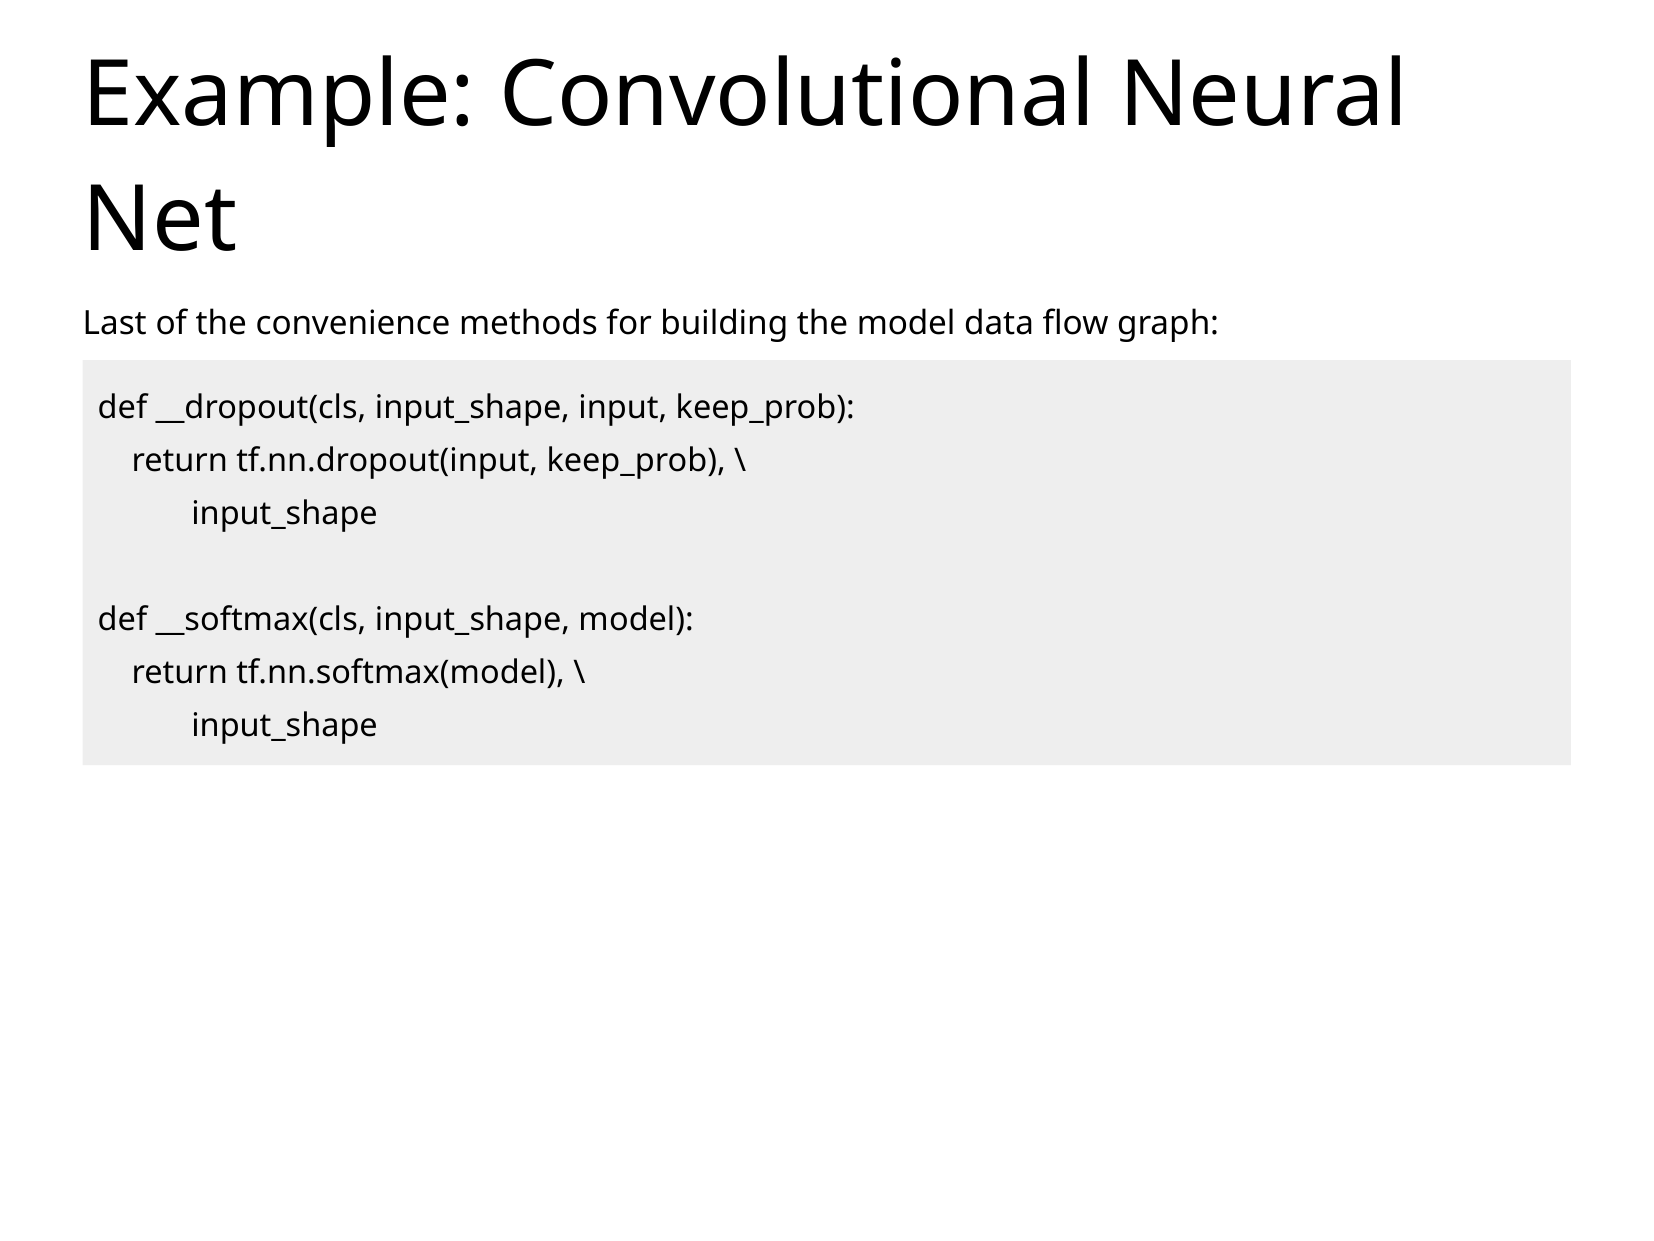

# Example: Convolutional Neural Net
Last of the convenience methods for building the model data flow graph:
def __dropout(cls, input_shape, input, keep_prob):
 return tf.nn.dropout(input, keep_prob), \
 input_shape
def __softmax(cls, input_shape, model):
 return tf.nn.softmax(model), \
 input_shape